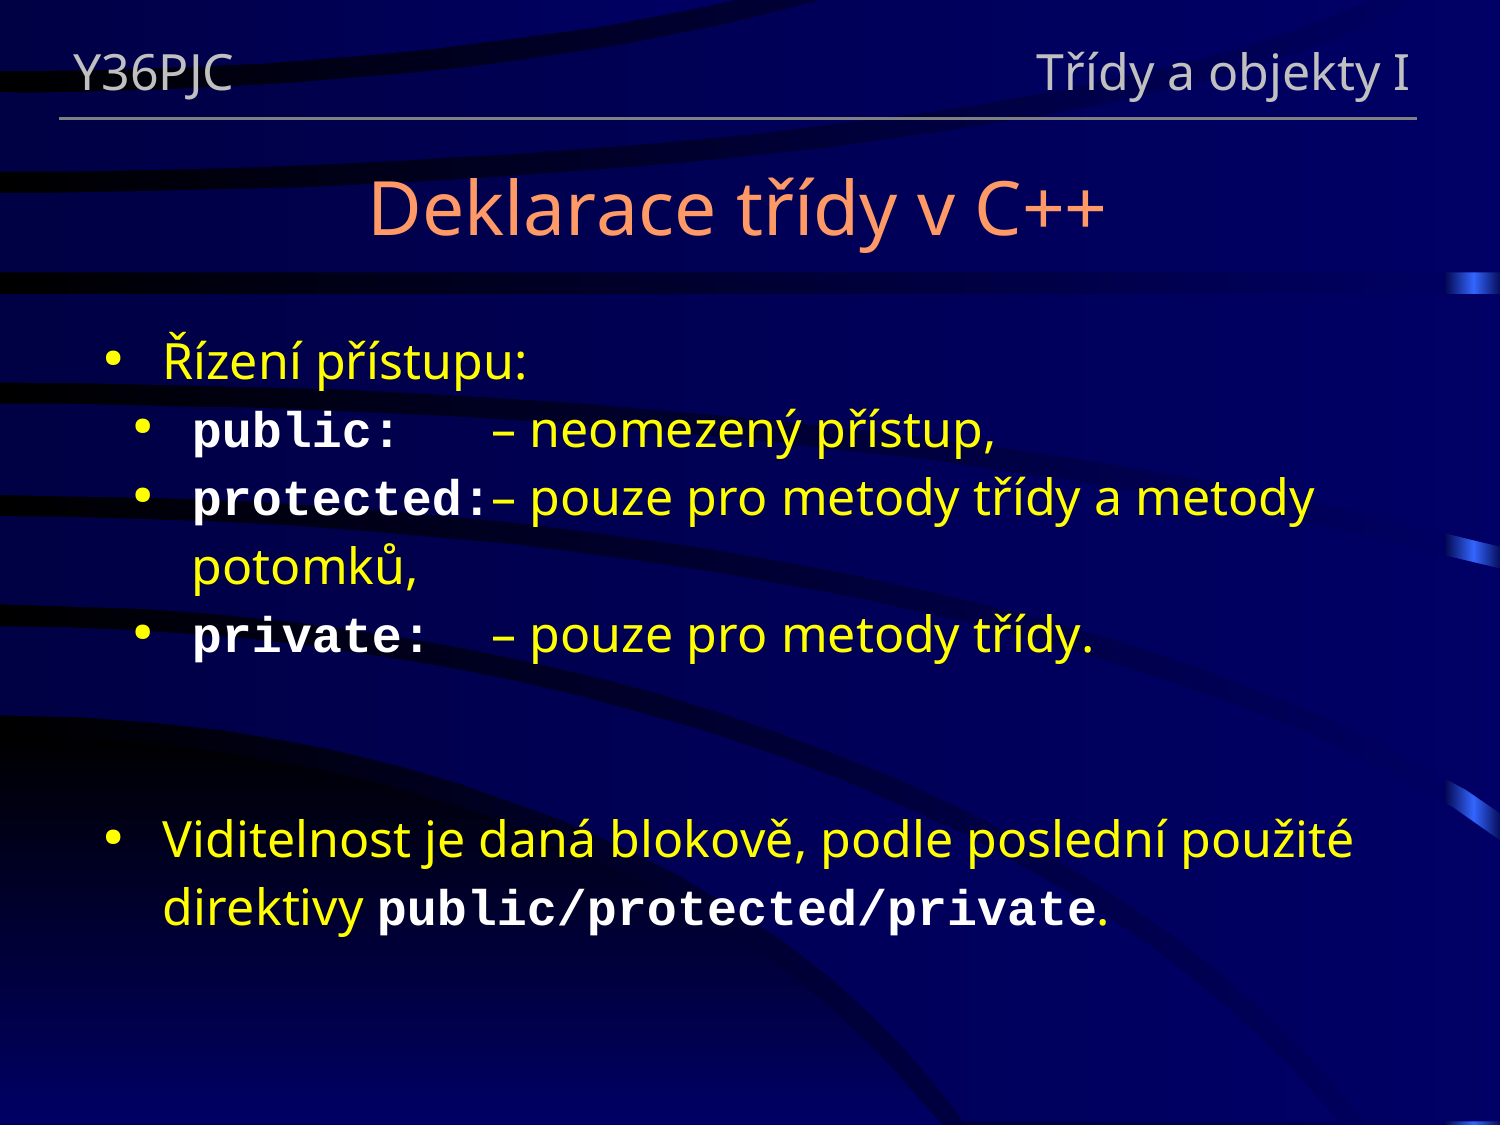

Y36PJC
Třídy a objekty I
Deklarace třídy v C++
Řízení přístupu:
public: 	– neomezený přístup,
protected:– pouze pro metody třídy a metody potomků,
private: 	– pouze pro metody třídy.
Viditelnost je daná blokově, podle poslední použité direktivy public/protected/private.